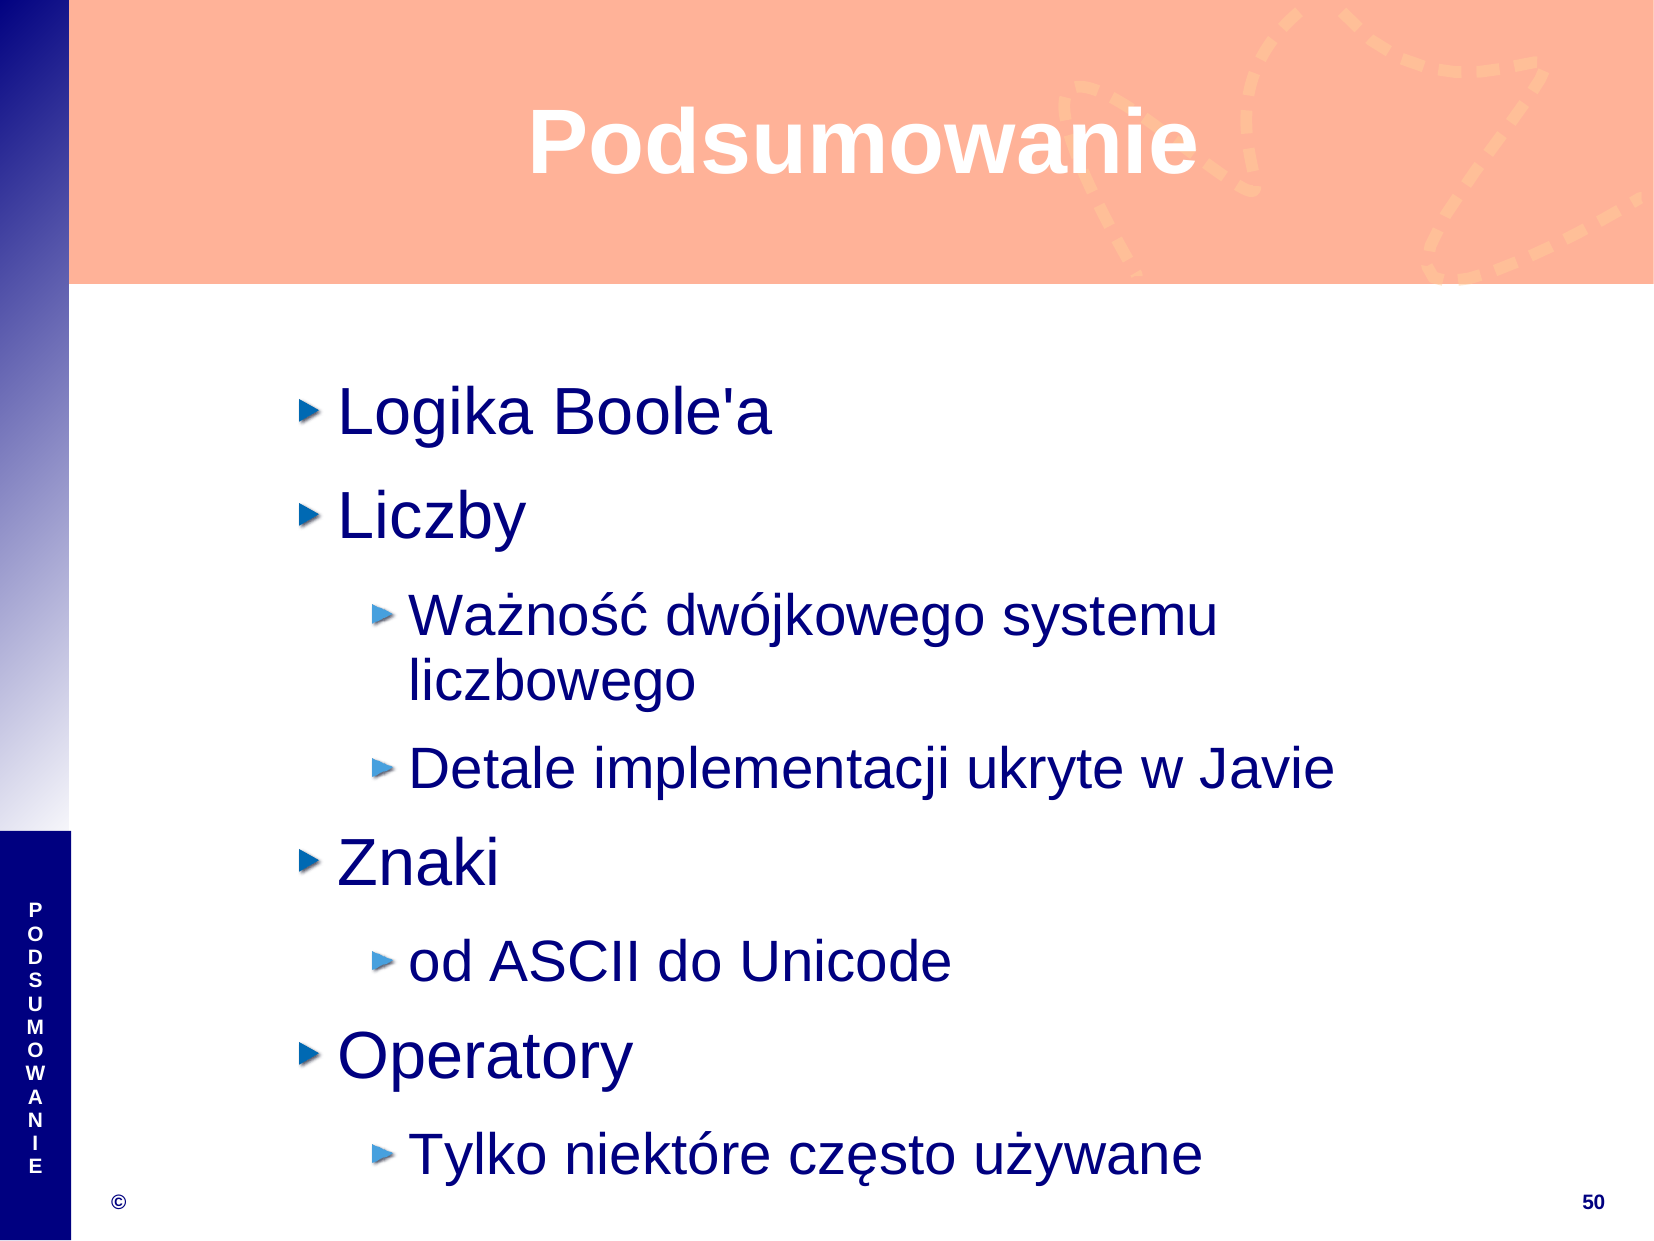

# Podsumowanie
Logika Boole'a
Liczby
Ważność dwójkowego systemu liczbowego
Detale implementacji ukryte w Javie
Znaki
od ASCII do Unicode
Operatory
Tylko niektóre często używane
P
O
D
S
U
M
O
W
A
N
I
E